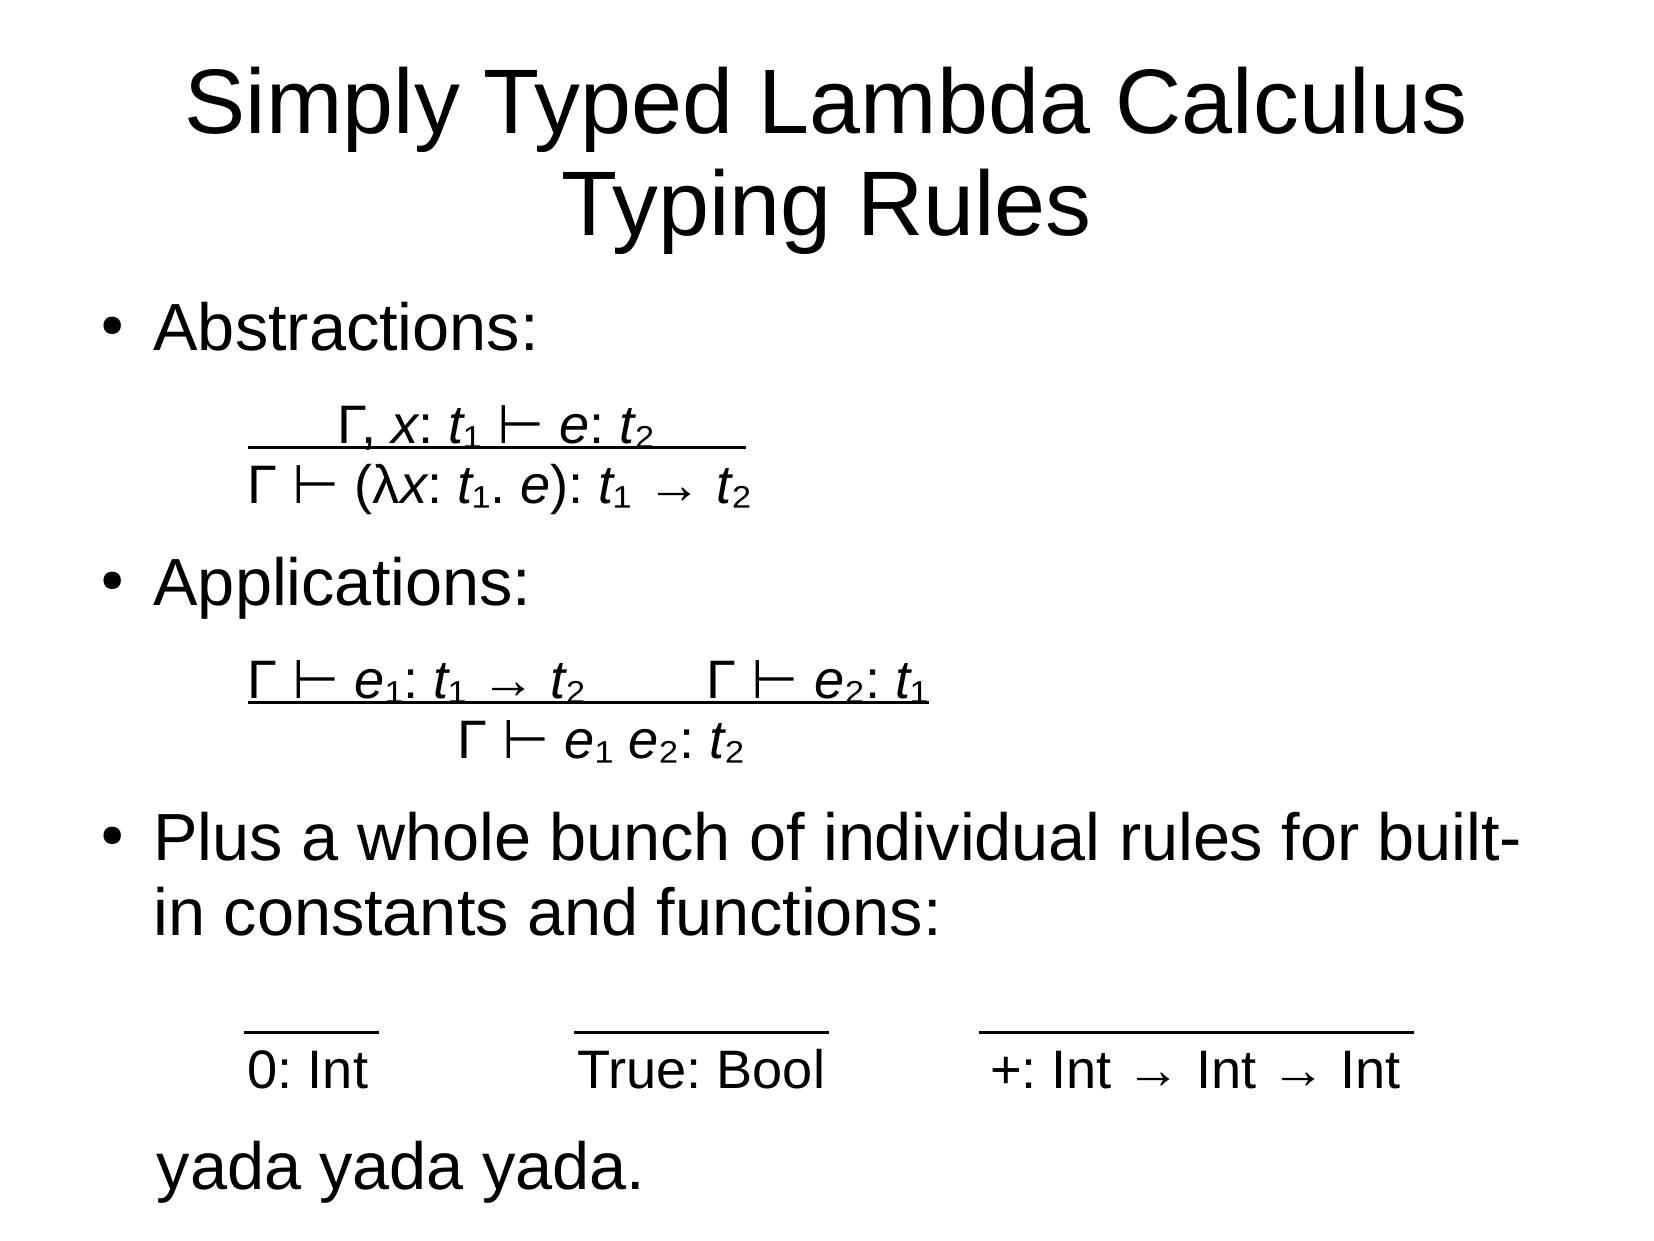

# Simply Typed Lambda Calculus Typing Rules
Abstractions:
 Γ, x: t₁ ⊢ e: t₂
 Γ ⊢ (λx: t₁. e): t₁ → t₂
Applications:
 Γ ⊢ e₁: t₁ → t₂ Γ ⊢ e₂: t₁
 Γ ⊢ e₁ e₂: t₂
Plus a whole bunch of individual rules for built-in constants and functions:
 0: Int True: Bool +: Int → Int → Int
 yada yada yada.